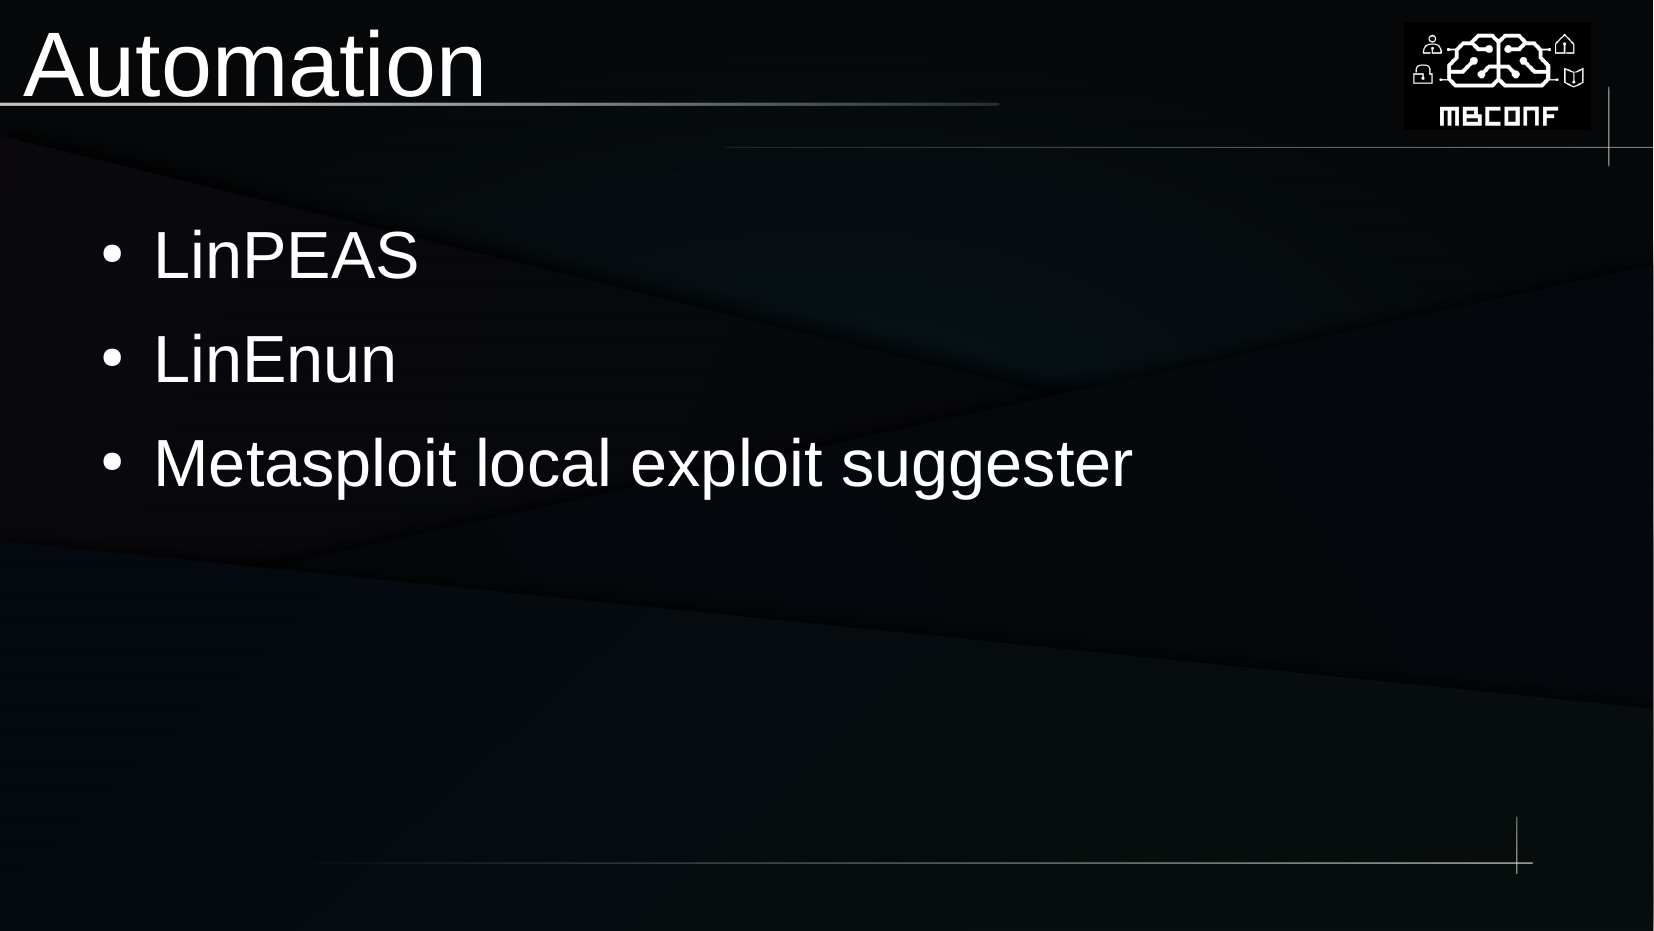

# Automation
LinPEAS
LinEnun
Metasploit local exploit suggester